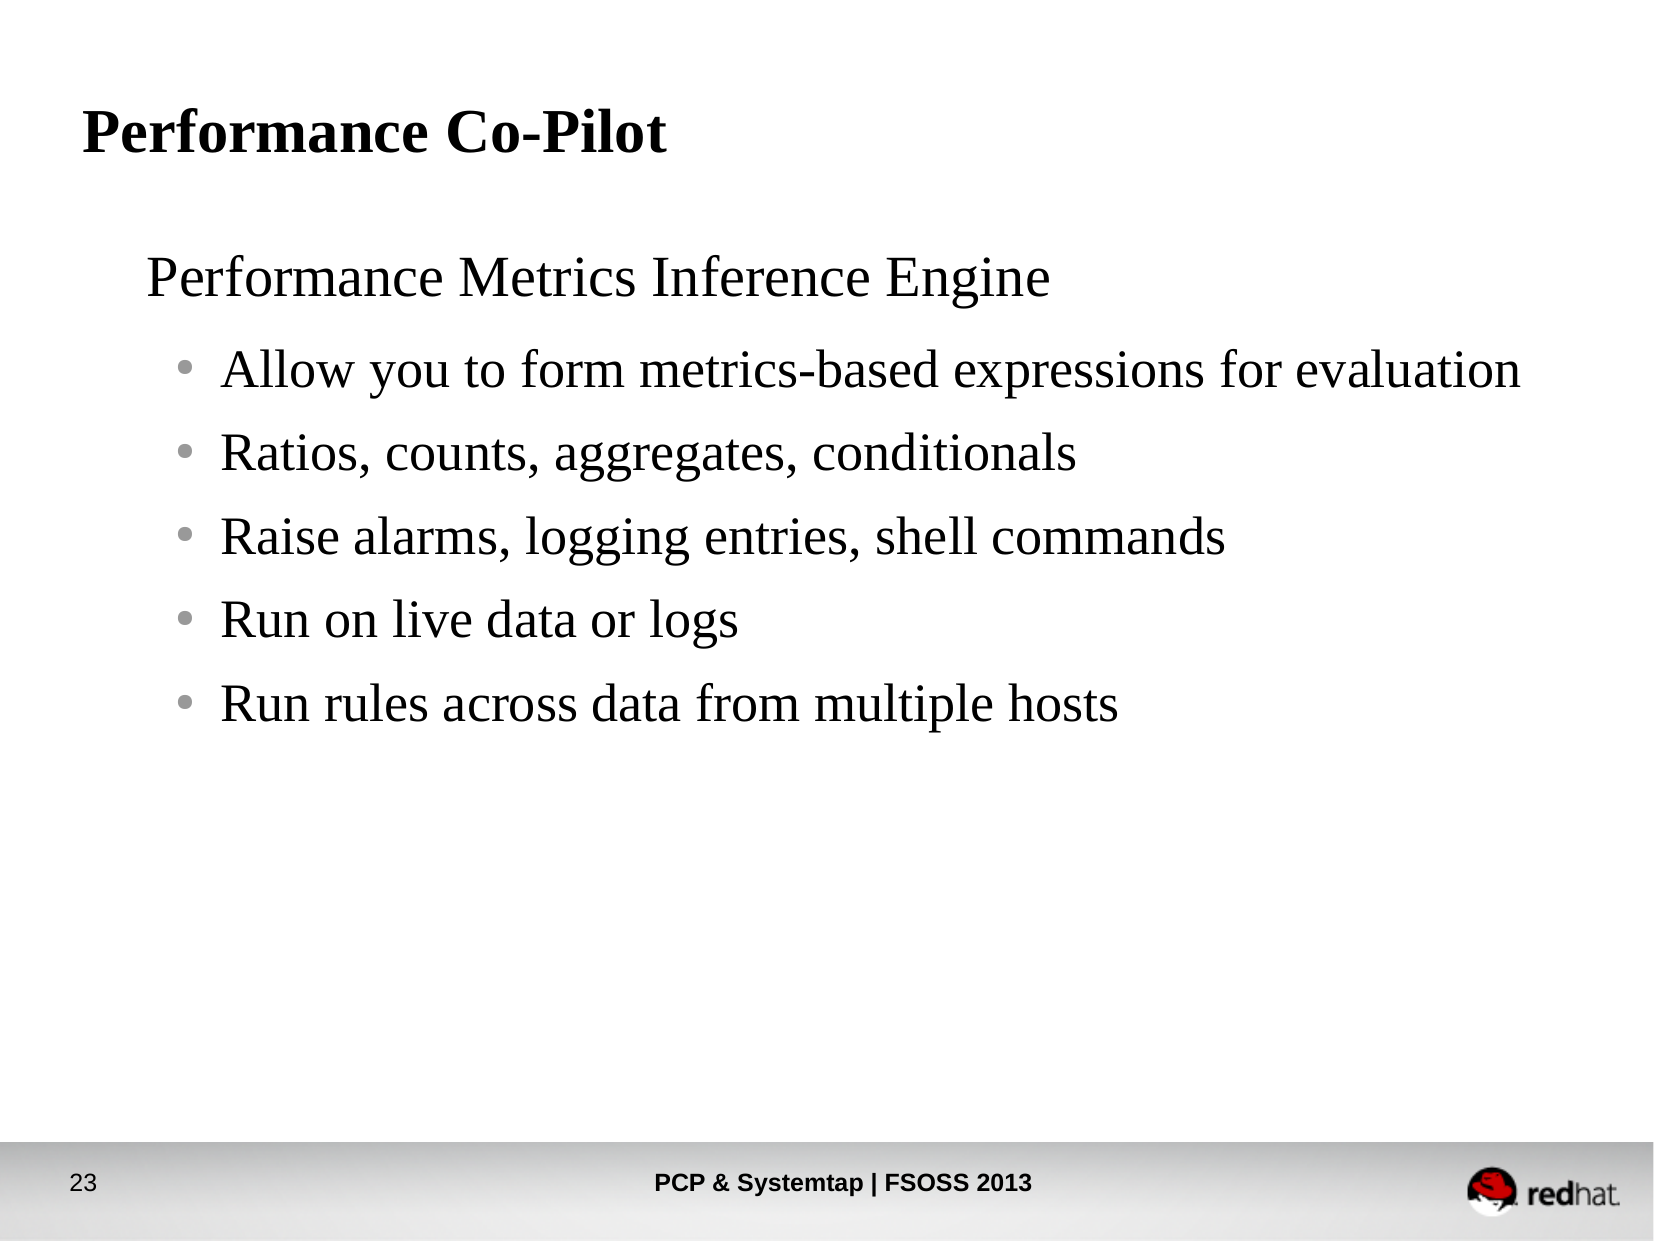

# Performance Co-Pilot
Performance Metrics Inference Engine
Allow you to form metrics-based expressions for evaluation
Ratios, counts, aggregates, conditionals
Raise alarms, logging entries, shell commands
Run on live data or logs
Run rules across data from multiple hosts